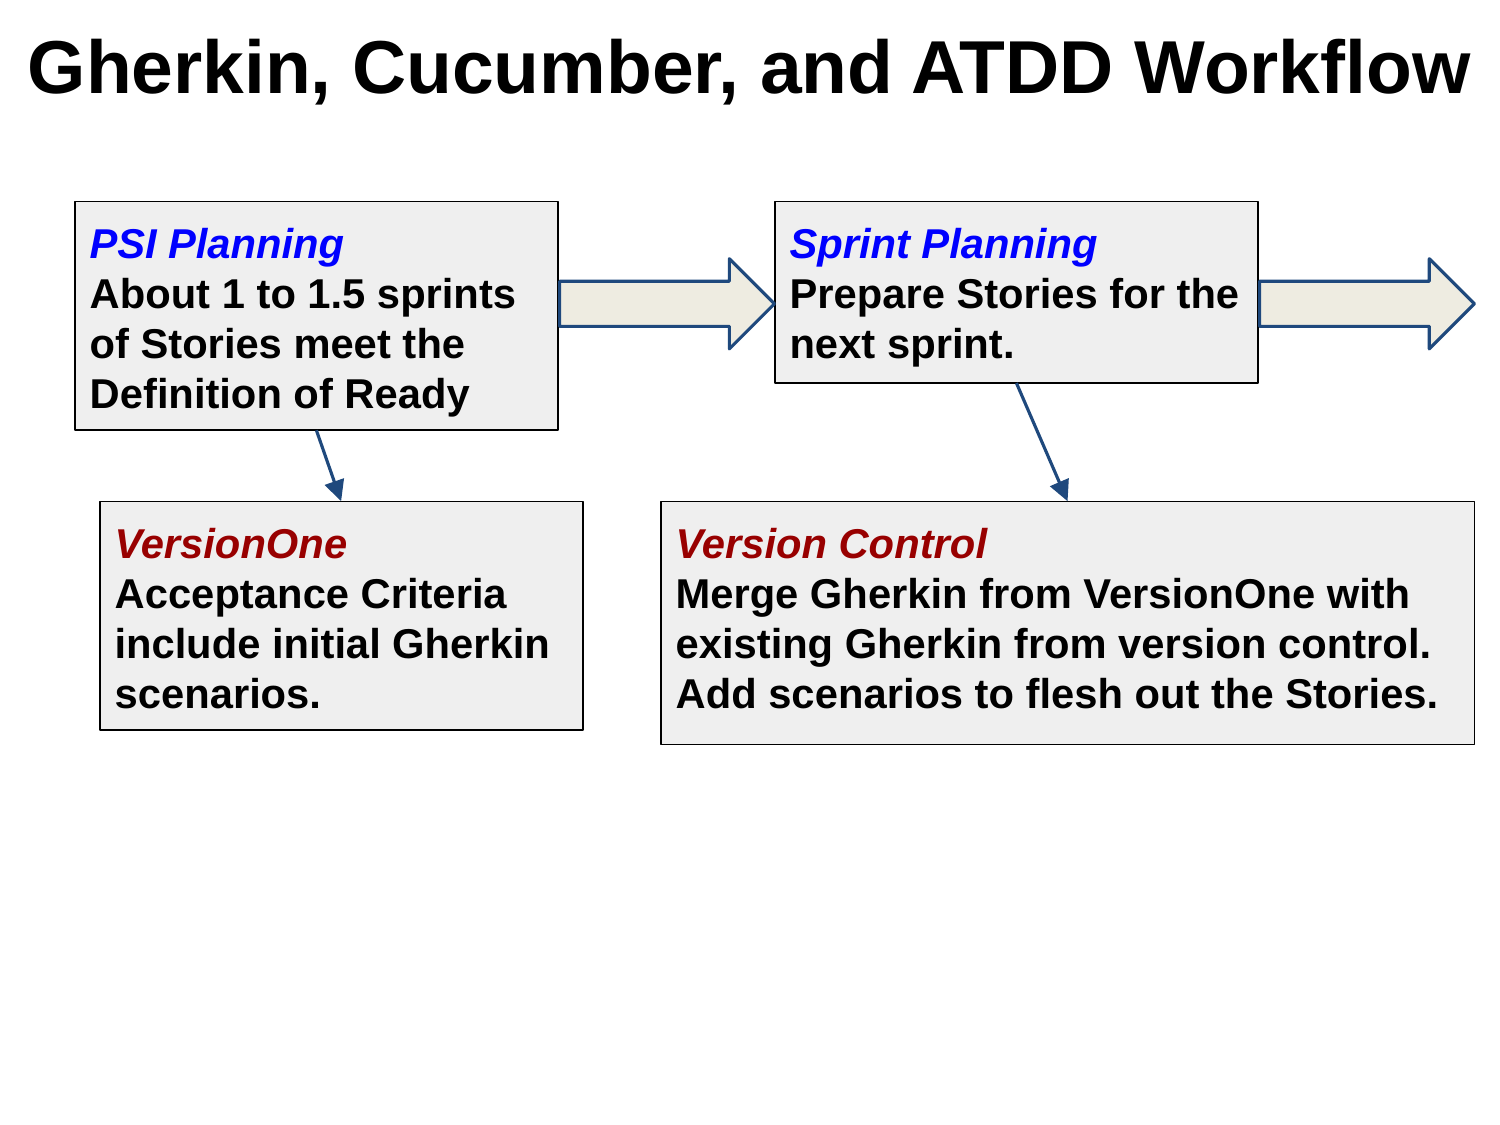

Gherkin, Cucumber, and ATDD Workflow
PSI Planning
About 1 to 1.5 sprints of Stories meet the Definition of Ready
Sprint Planning
Prepare Stories for the next sprint.
VersionOne
Acceptance Criteria include initial Gherkin scenarios.
Version Control
Merge Gherkin from VersionOne with existing Gherkin from version control.
Add scenarios to flesh out the Stories.